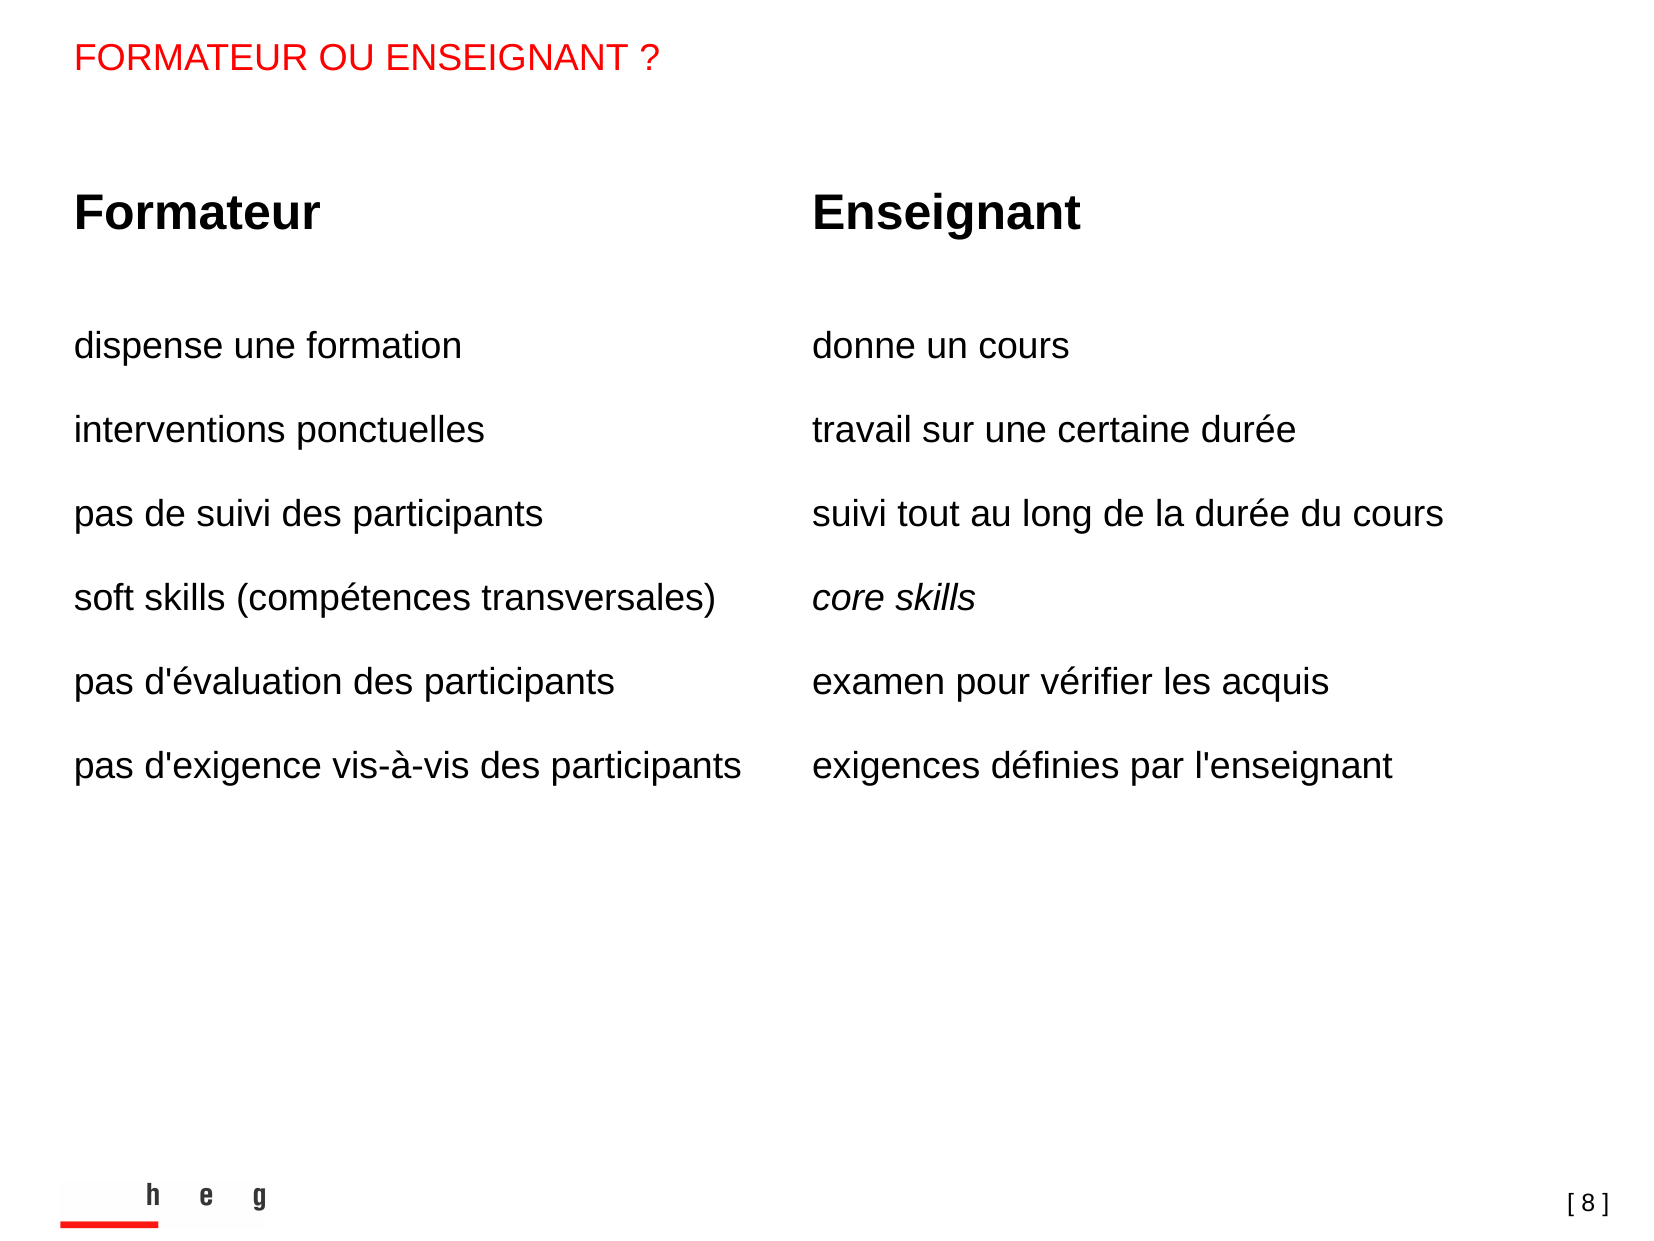

FORMATEUR OU ENSEIGNANT ?
Formateur	Enseignant
dispense une formation	donne un cours
interventions ponctuelles	travail sur une certaine durée
pas de suivi des participants	suivi tout au long de la durée du cours
soft skills (compétences transversales)	core skills
pas d'évaluation des participants	examen pour vérifier les acquis
pas d'exigence vis-à-vis des participants	exigences définies par l'enseignant